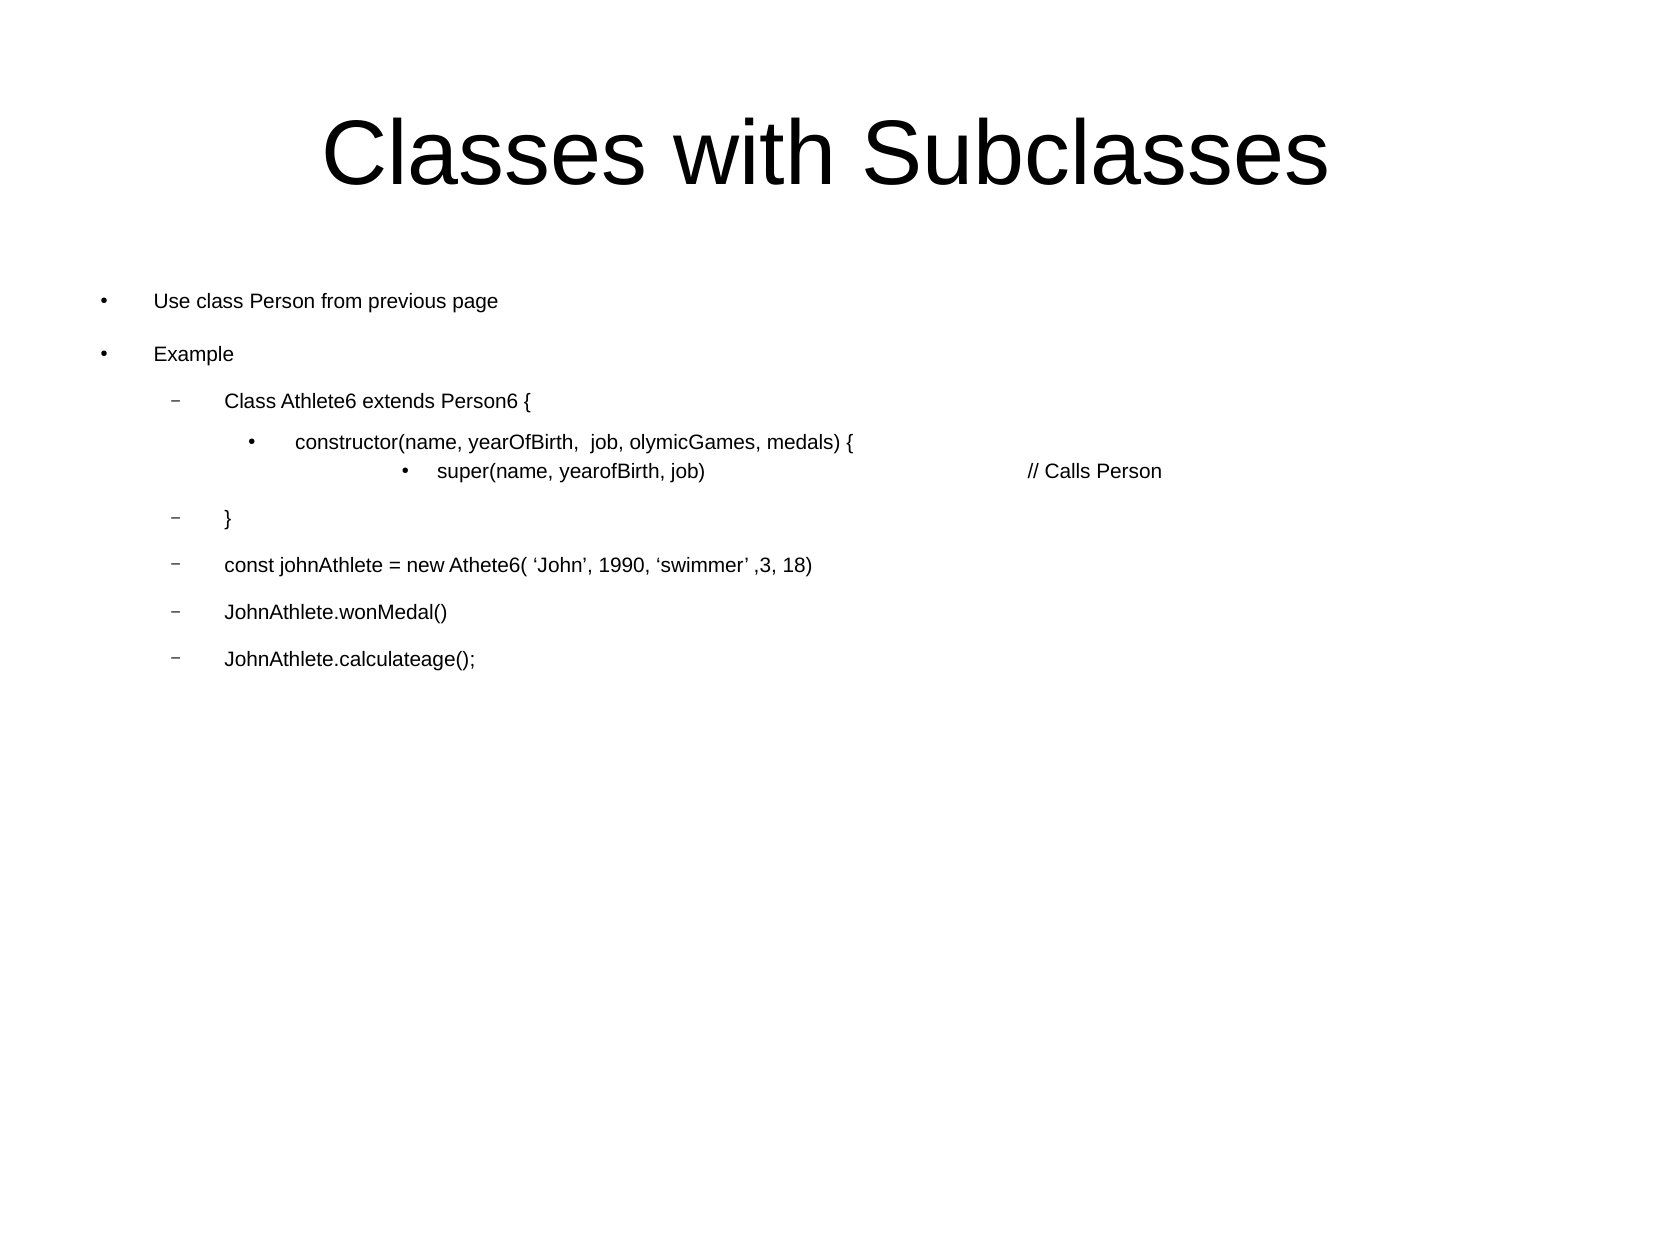

# Classes with Subclasses
Use class Person from previous page
Example
Class Athlete6 extends Person6 {
constructor(name, yearOfBirth, job, olymicGames, medals) {
super(name, yearofBirth, job) 					// Calls Person
}
const johnAthlete = new Athete6( ‘John’, 1990, ‘swimmer’ ,3, 18)
JohnAthlete.wonMedal()
JohnAthlete.calculateage();